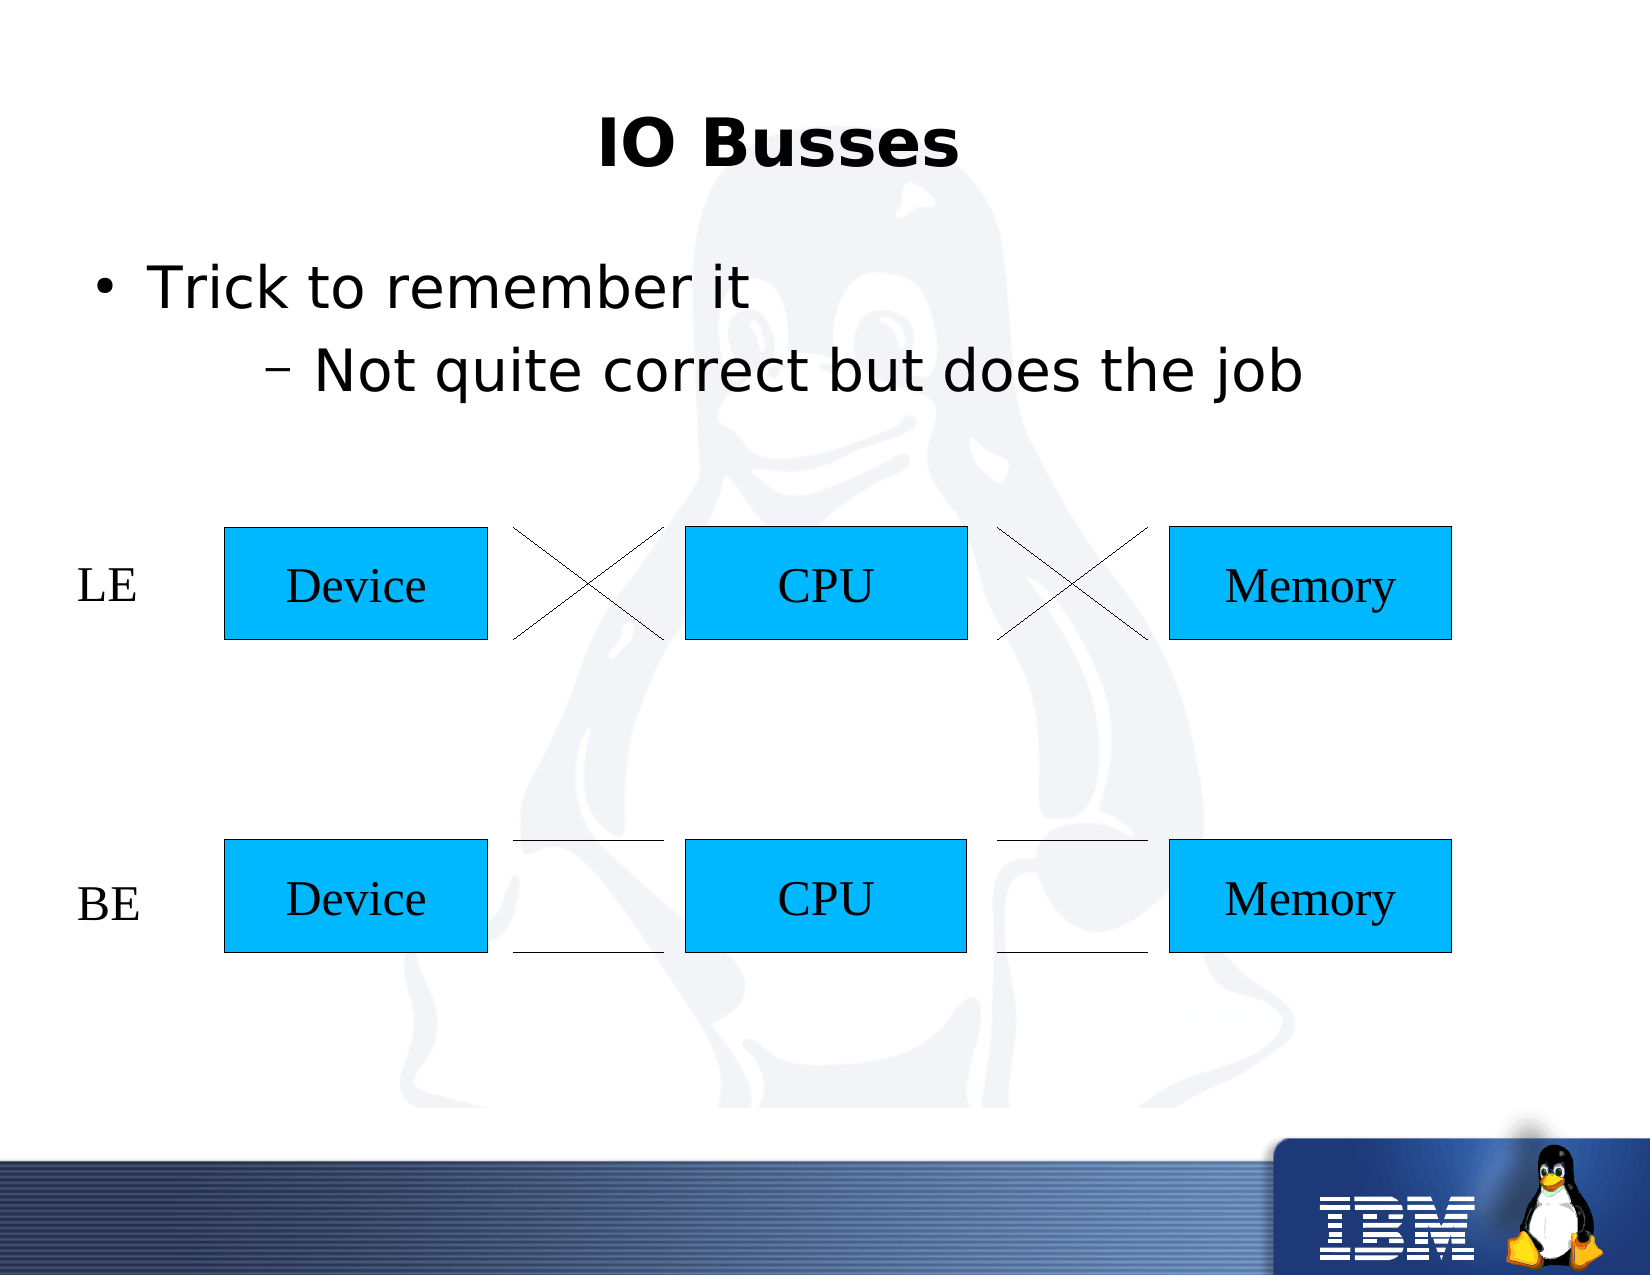

# IO Busses
Trick to remember it
Not quite correct but does the job
Memory
CPU
Device
LE
Memory
CPU
Device
BE